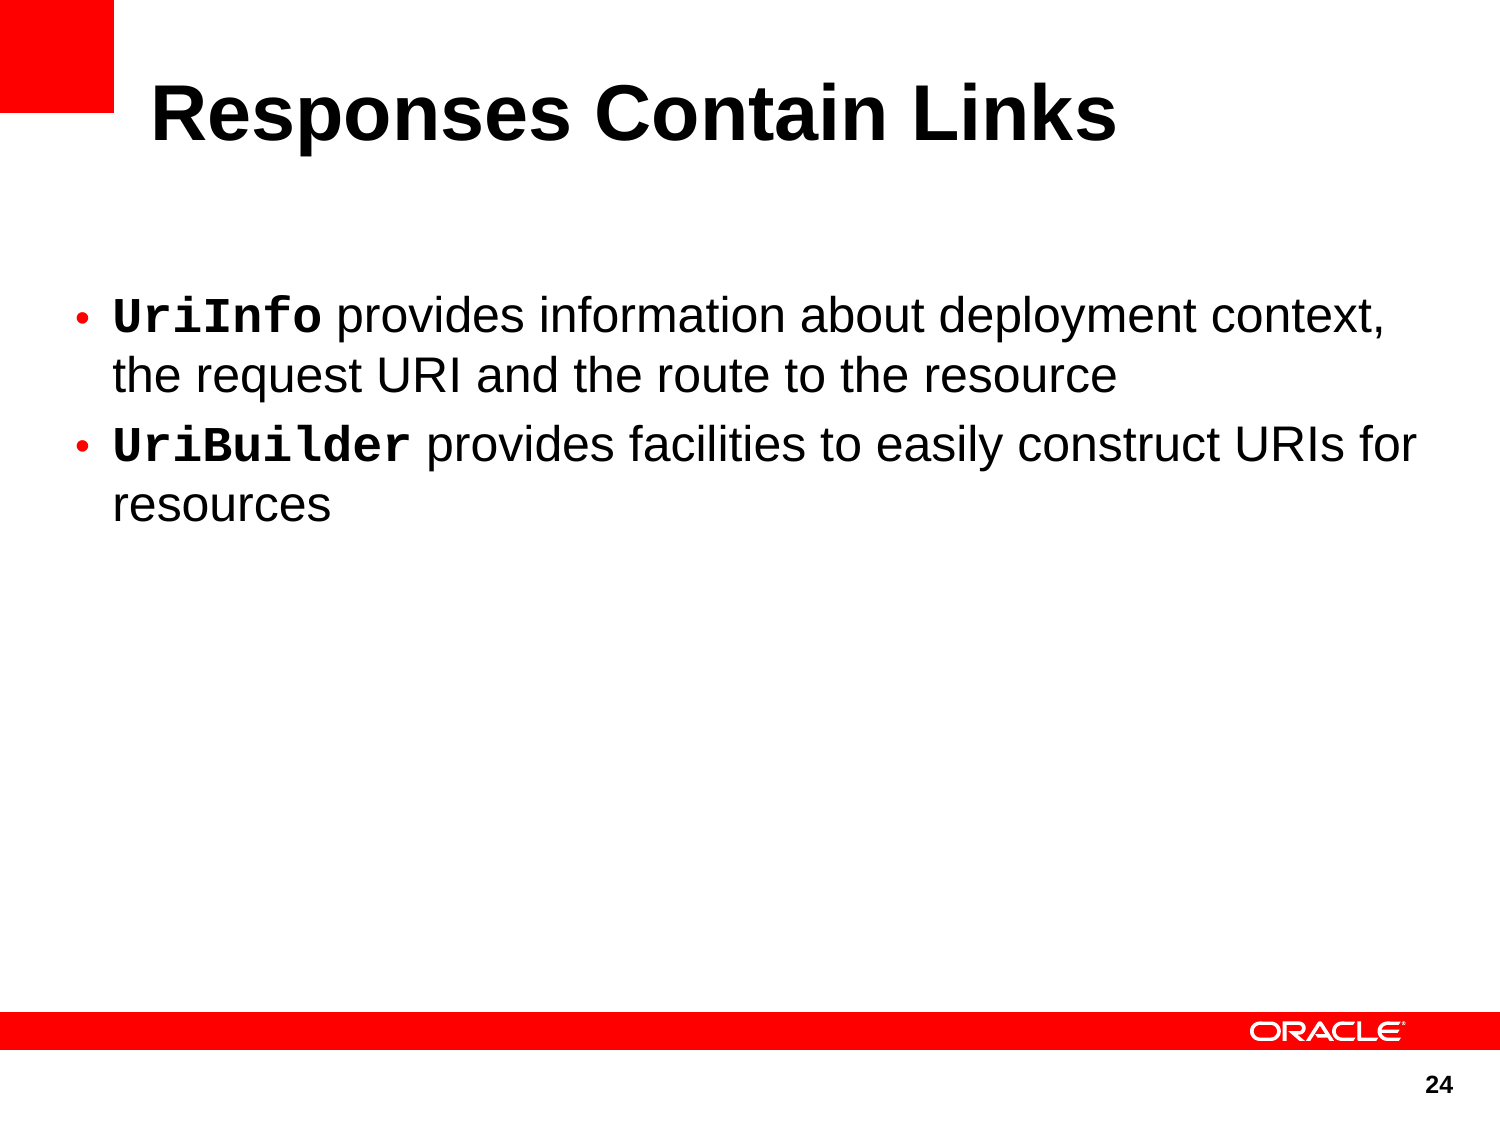

# Responses Contain Links
UriInfo provides information about deployment context, the request URI and the route to the resource
UriBuilder provides facilities to easily construct URIs for resources